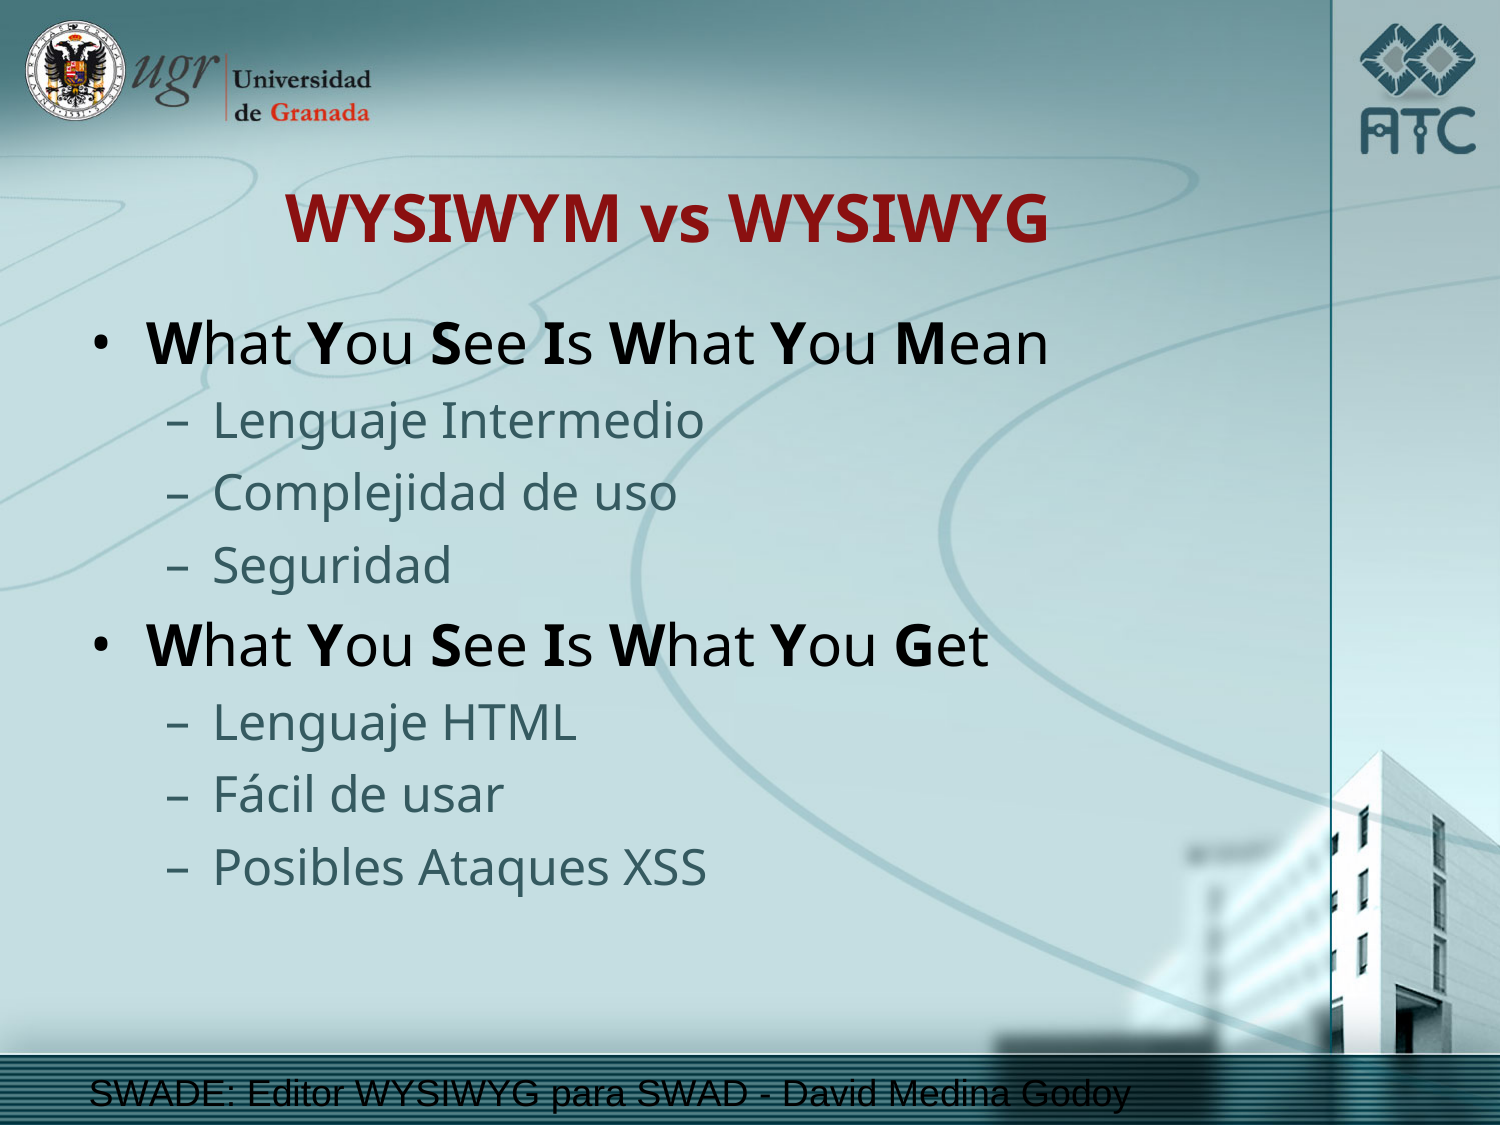

# WYSIWYM vs WYSIWYG
What You See Is What You Mean
Lenguaje Intermedio
Complejidad de uso
Seguridad
What You See Is What You Get
Lenguaje HTML
Fácil de usar
Posibles Ataques XSS
SWADE: Editor WYSIWYG para SWAD - David Medina Godoy